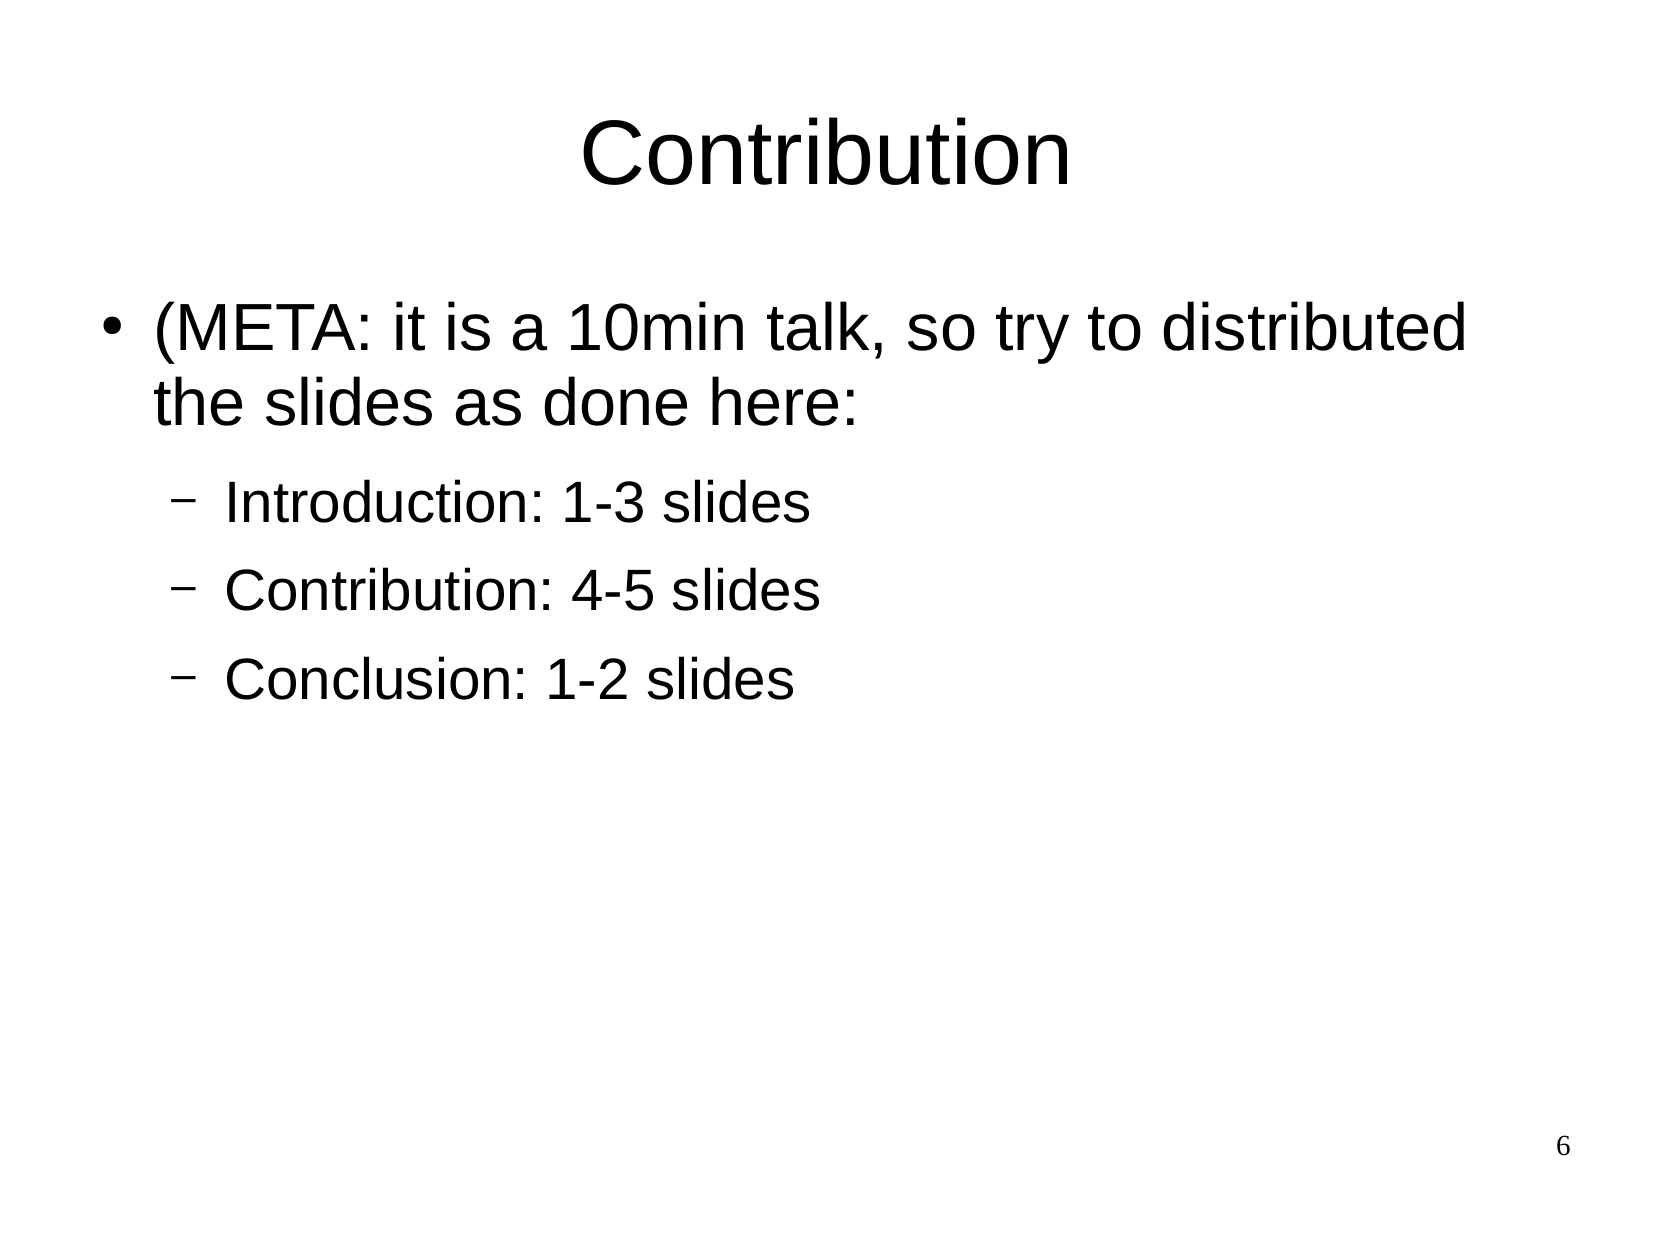

# Contribution
(META: it is a 10min talk, so try to distributed the slides as done here:
Introduction: 1-3 slides
Contribution: 4-5 slides
Conclusion: 1-2 slides
6